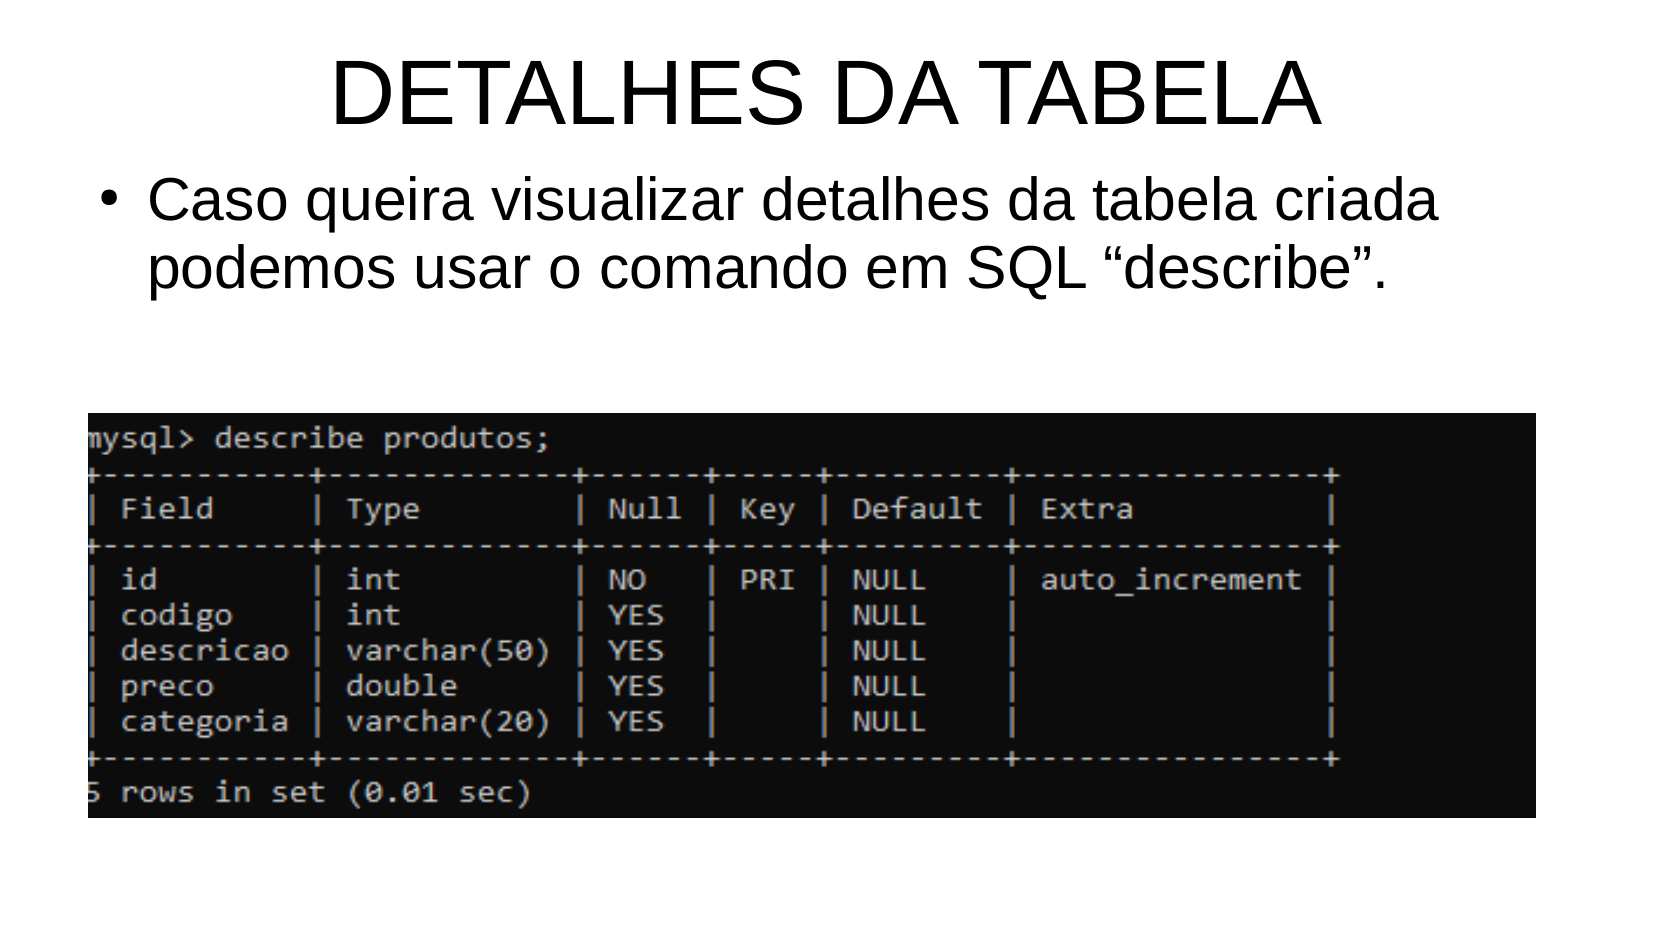

# DETALHES DA TABELA
Caso queira visualizar detalhes da tabela criada podemos usar o comando em SQL “describe”.